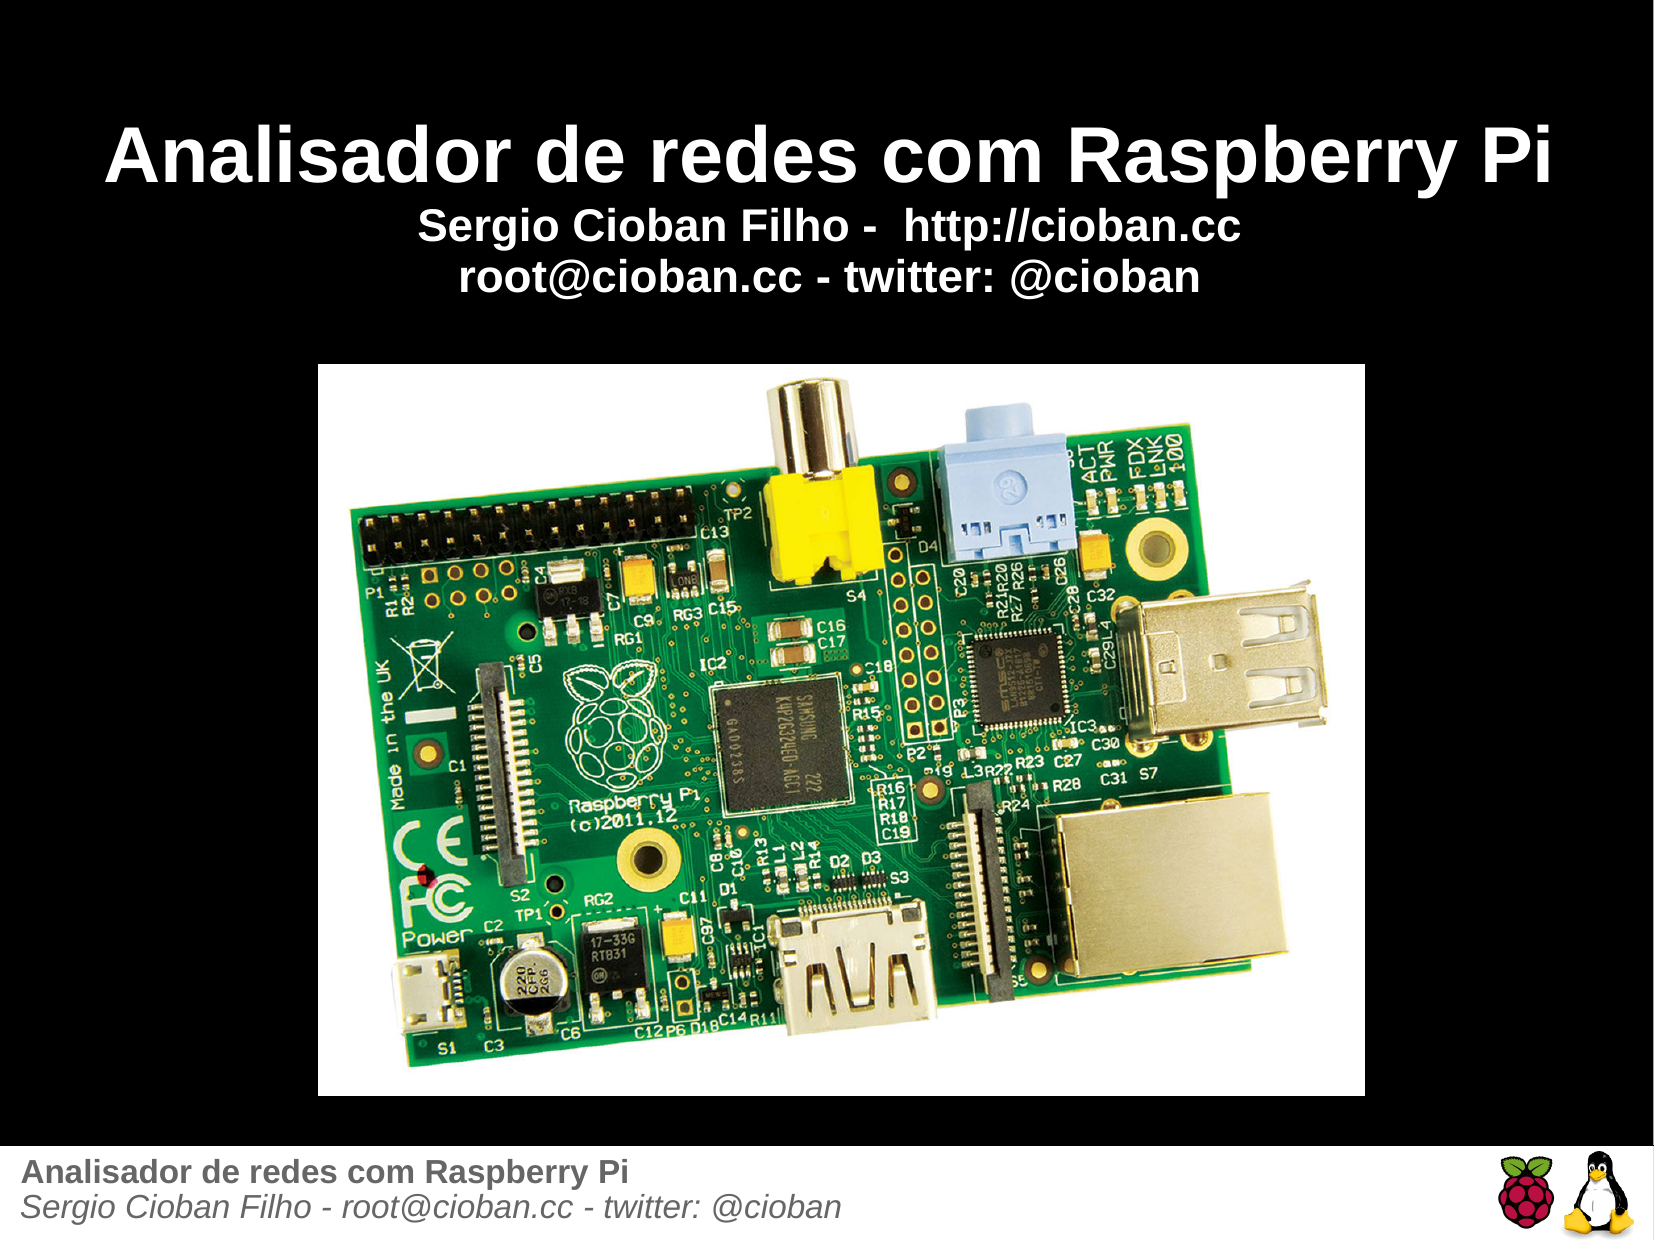

# Analisador de redes com Raspberry Pi Sergio Cioban Filho - http://cioban.cc root@cioban.cc - twitter: @cioban